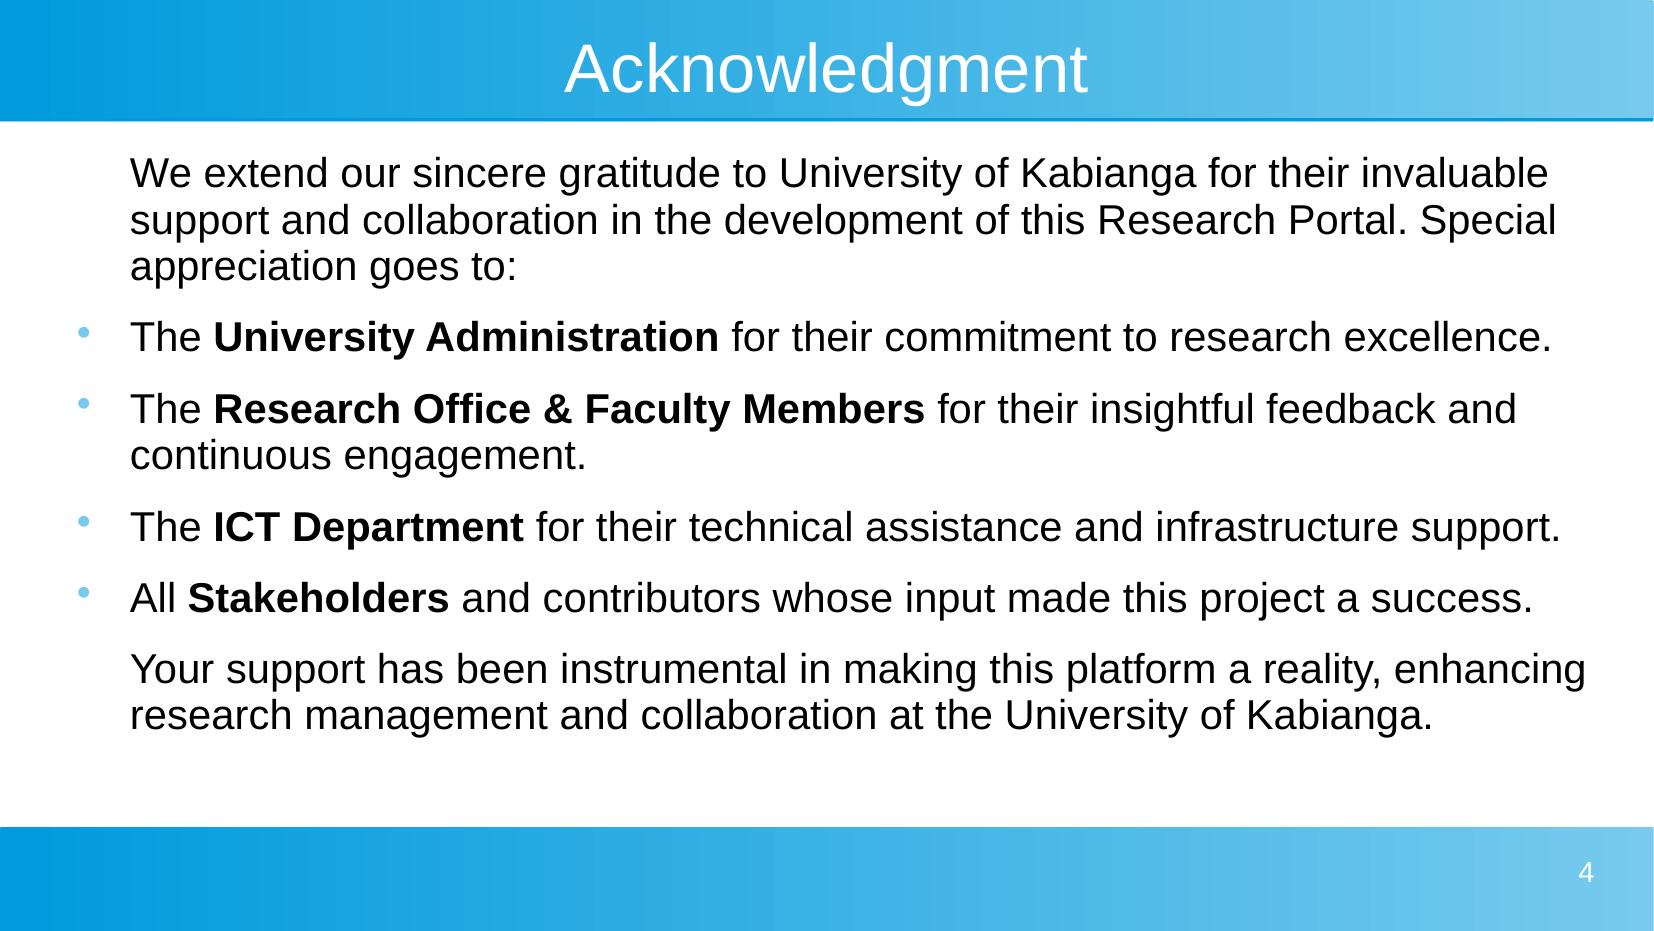

# Acknowledgment
We extend our sincere gratitude to University of Kabianga for their invaluable support and collaboration in the development of this Research Portal. Special appreciation goes to:
The University Administration for their commitment to research excellence.
The Research Office & Faculty Members for their insightful feedback and continuous engagement.
The ICT Department for their technical assistance and infrastructure support.
All Stakeholders and contributors whose input made this project a success.
Your support has been instrumental in making this platform a reality, enhancing research management and collaboration at the University of Kabianga.
4